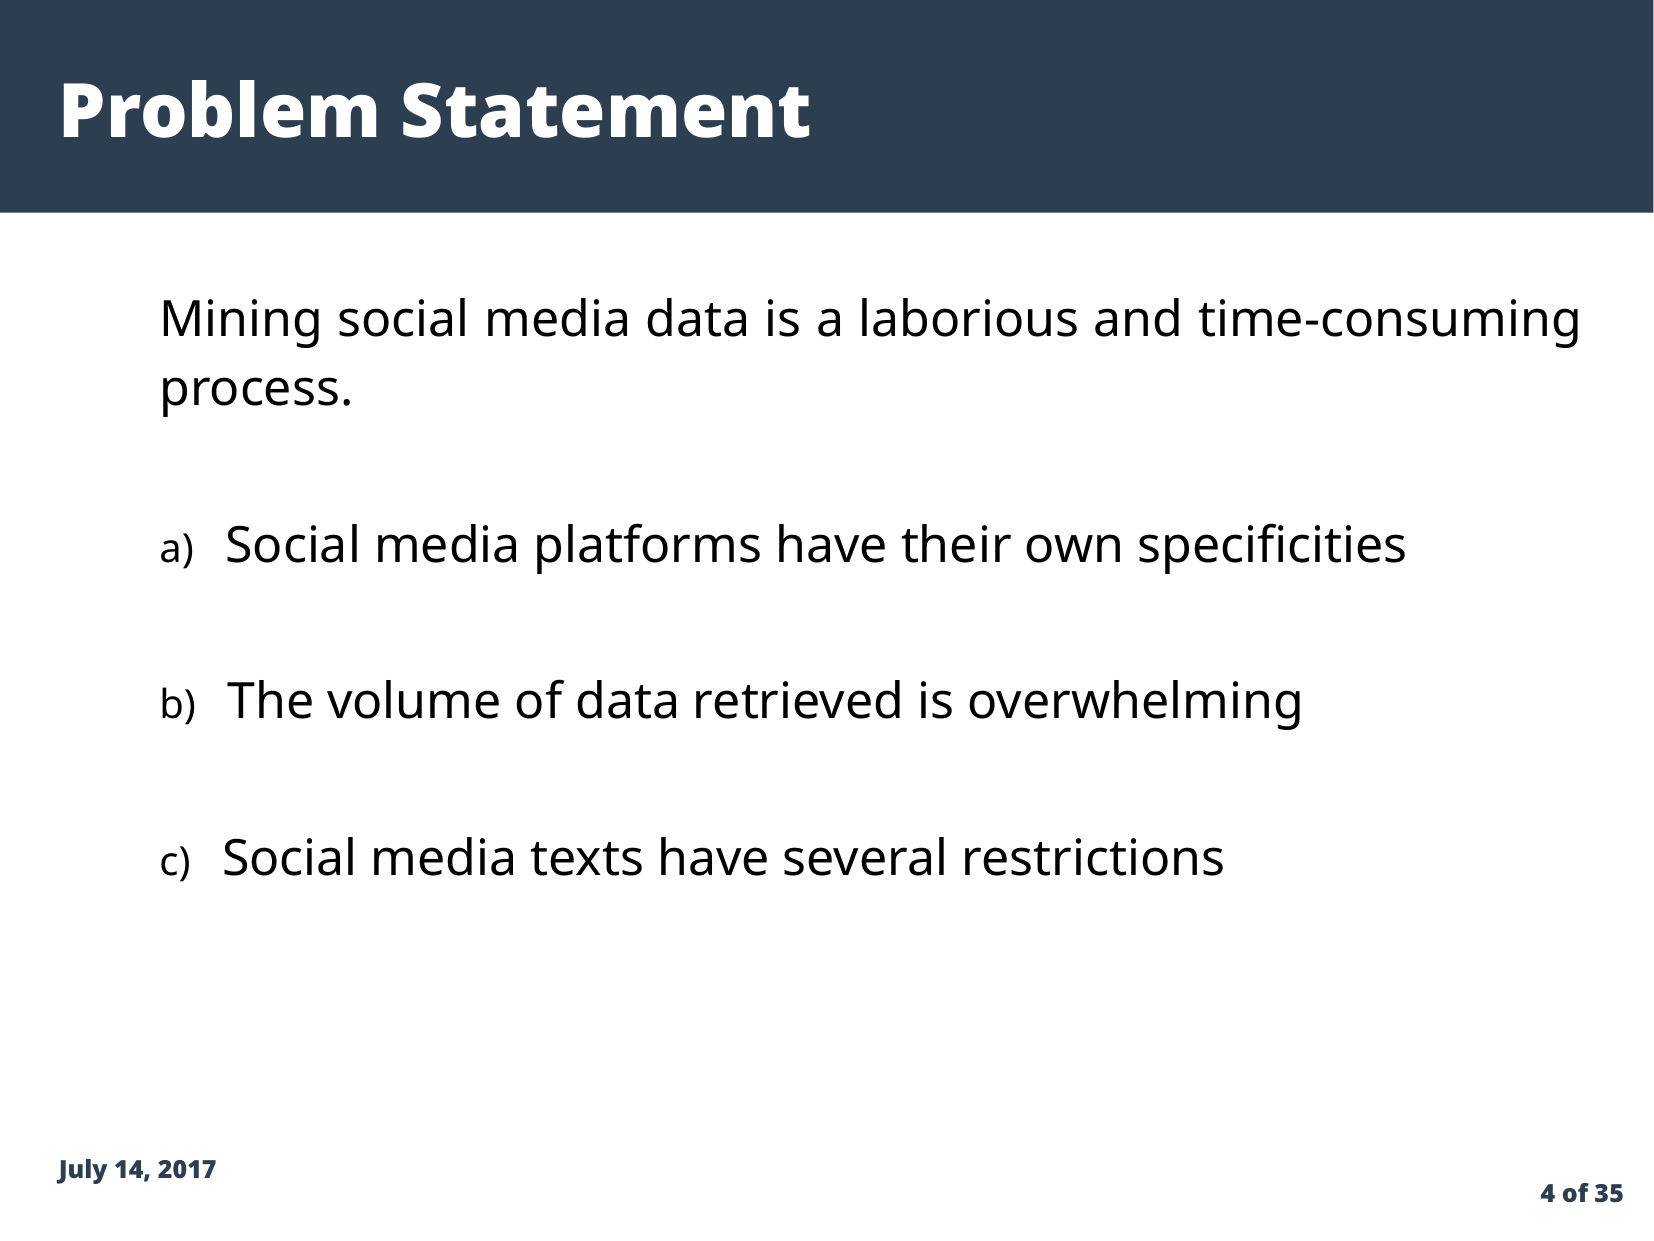

# Problem Statement
Mining social media data is a laborious and time-consuming process.
Social media platforms have their own specificities
The volume of data retrieved is overwhelming
Social media texts have several restrictions
July 14, 2017
4